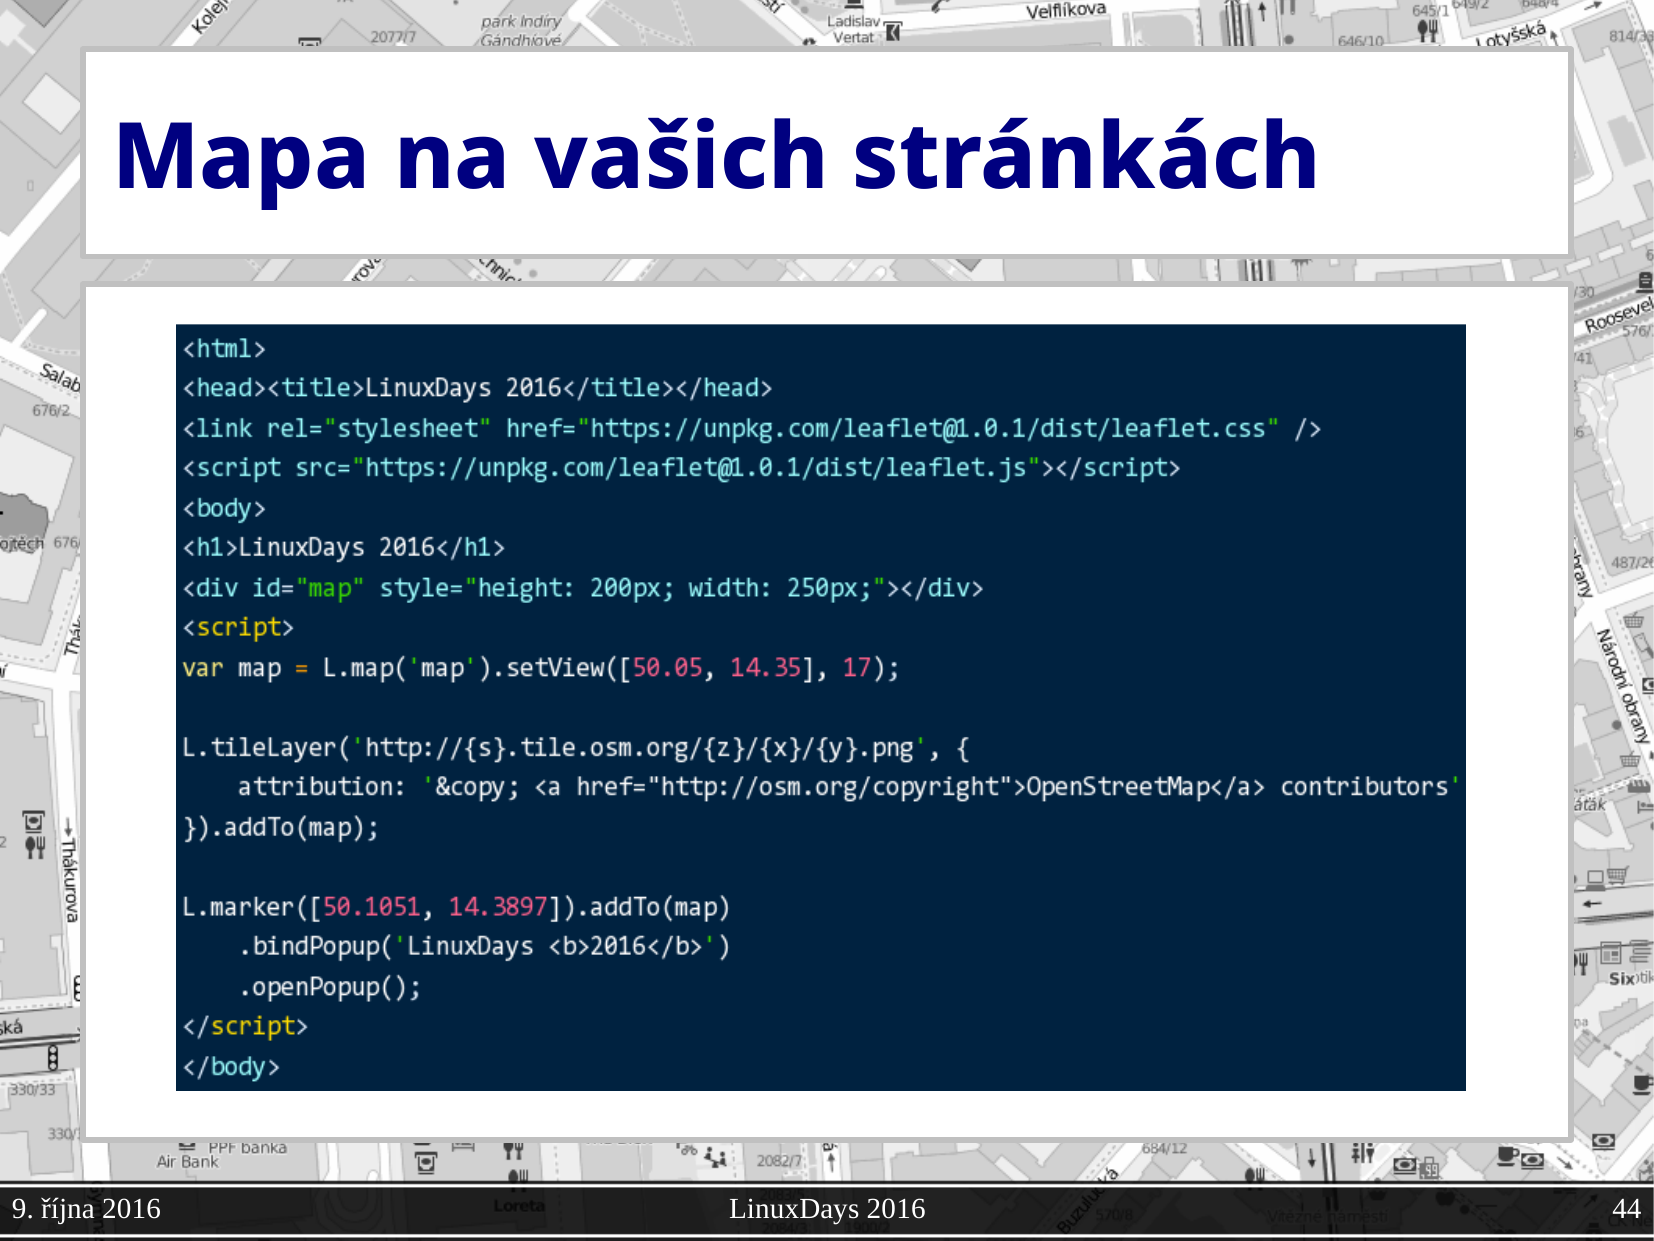

# Mapa na vašich stránkách
18. listopadu 2015
Marián Kyral - GISday 2015, Praha
44